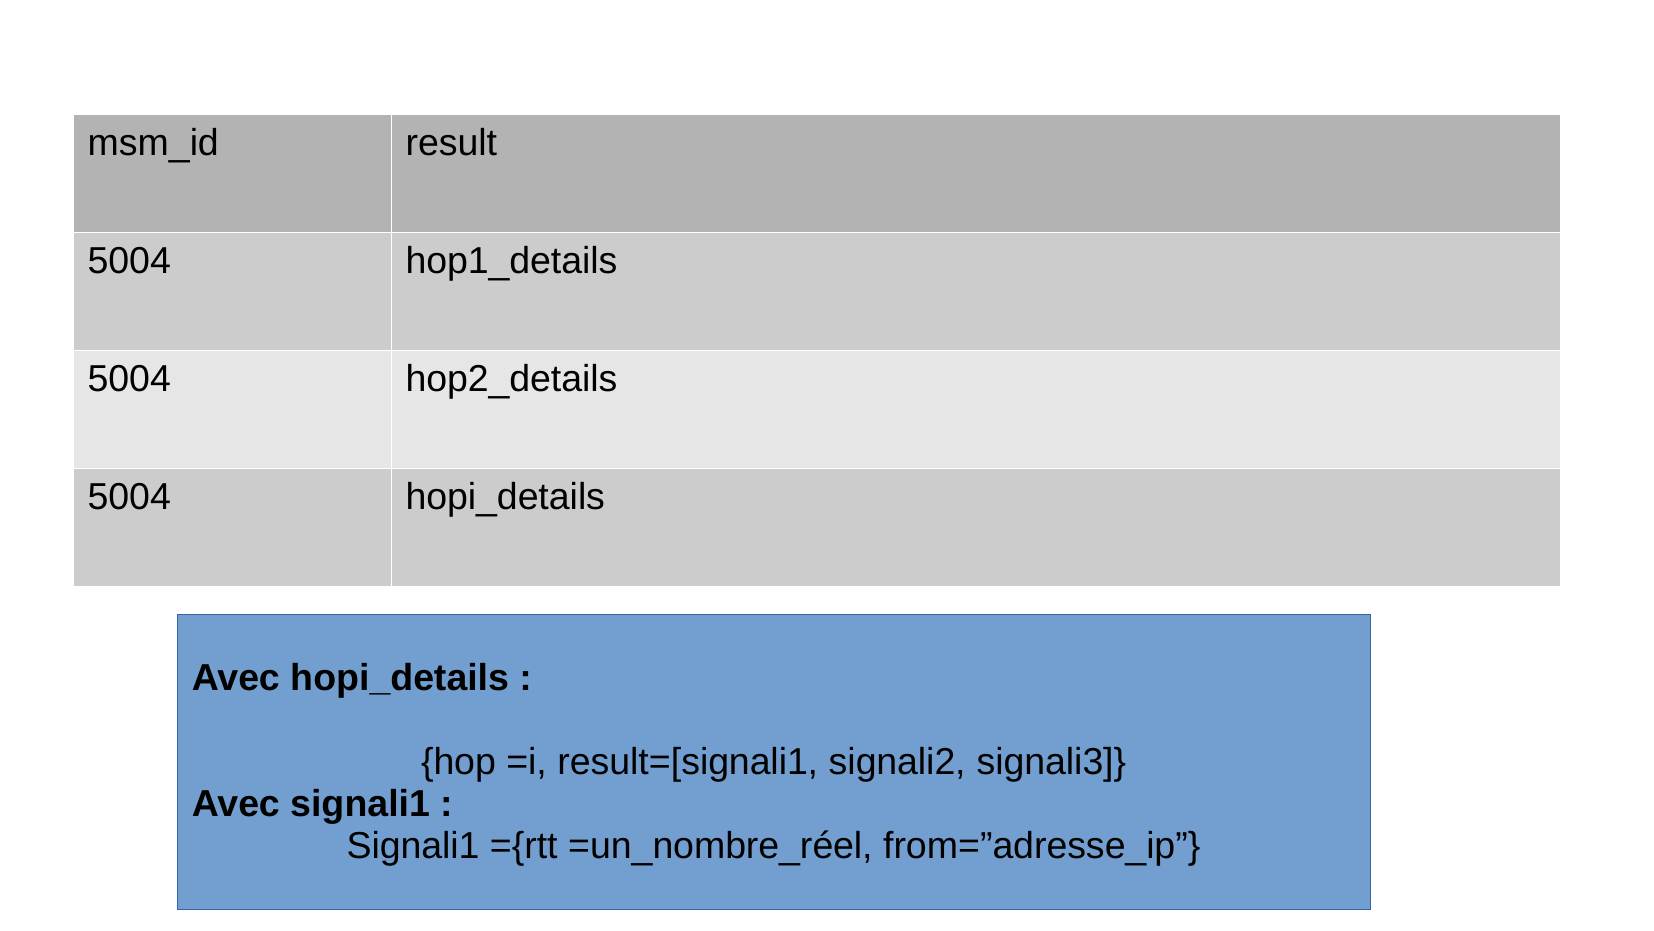

| msm\_id | result |
| --- | --- |
| 5004 | hop1\_details |
| 5004 | hop2\_details |
| 5004 | hopi\_details |
Avec hopi_details :
{hop =i, result=[signali1, signali2, signali3]}
Avec signali1 :
Signali1 ={rtt =un_nombre_réel, from=”adresse_ip”}